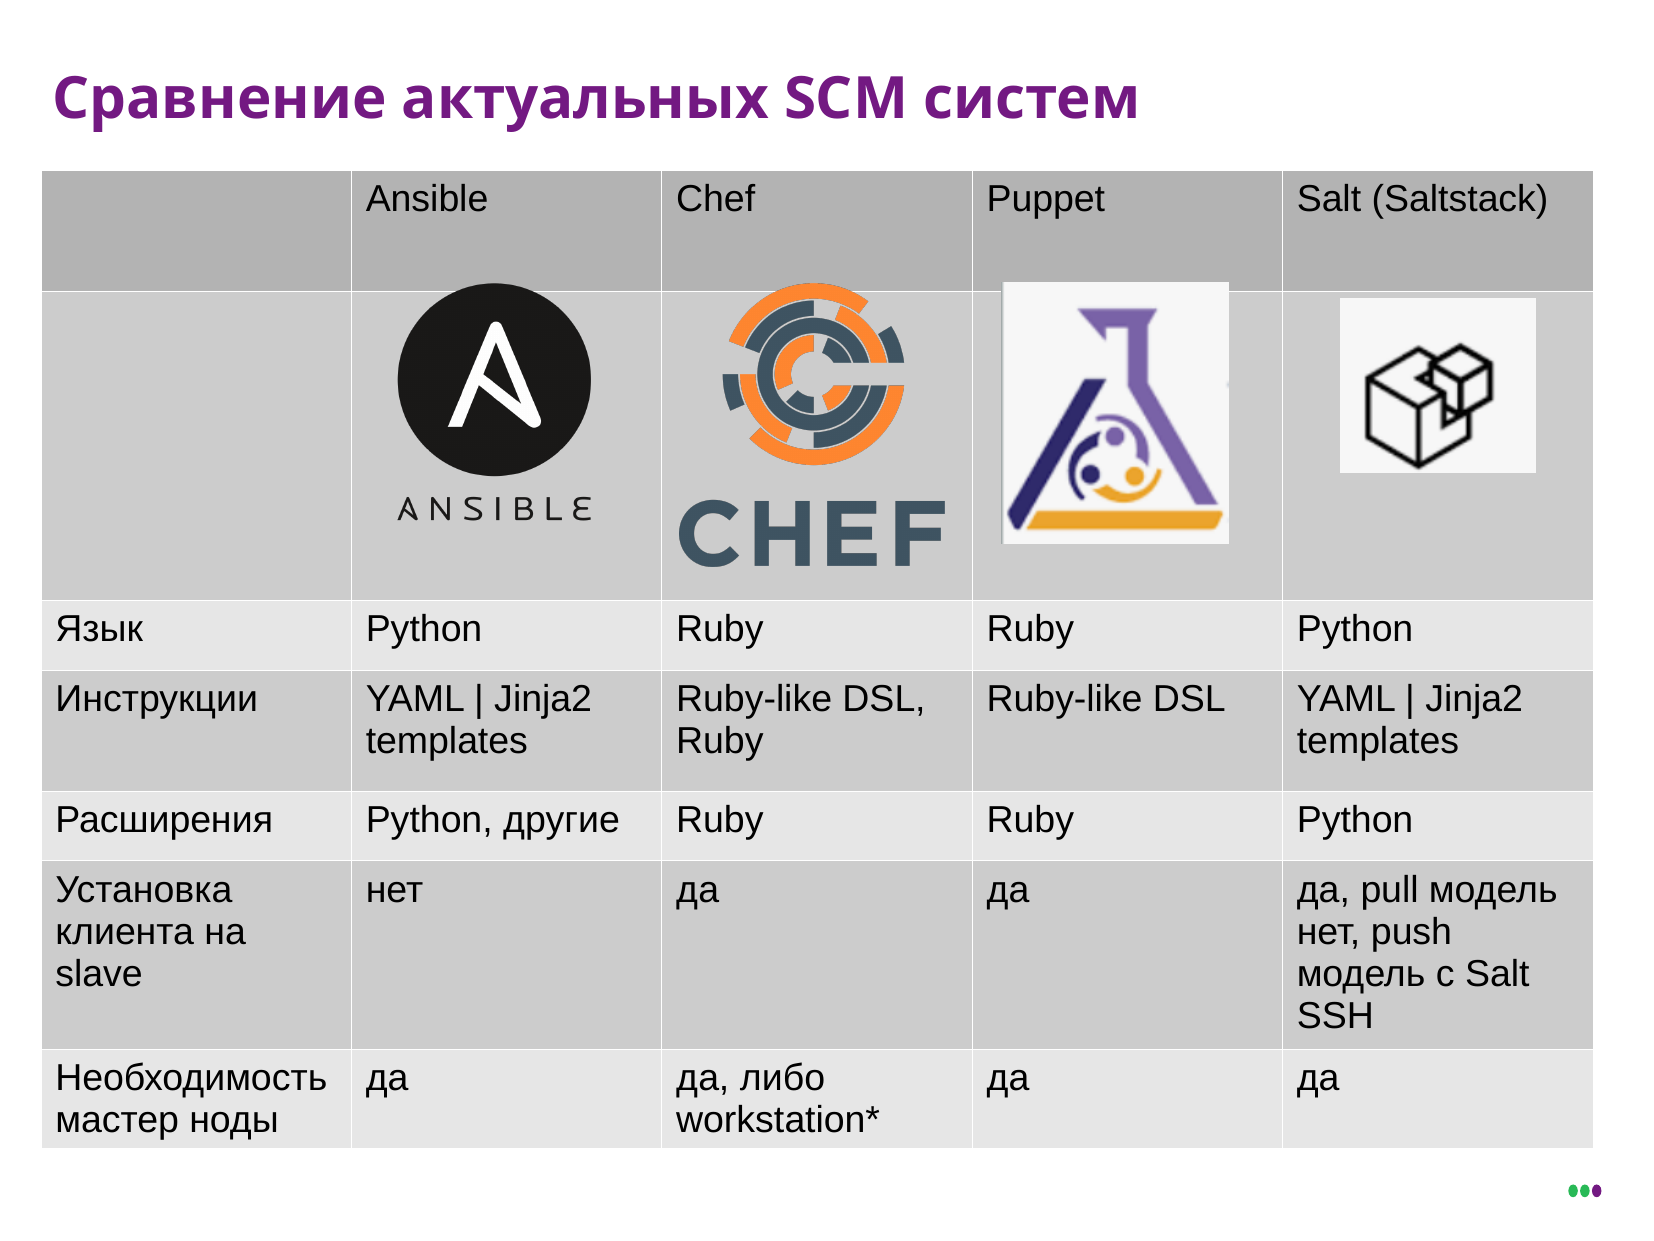

# Сравнение актуальных SCM систем
| | Ansible | Chef | Puppet | Salt (Saltstack) |
| --- | --- | --- | --- | --- |
| | | | | |
| Язык | Python | Ruby | Ruby | Python |
| Инструкции | YAML | Jinja2 templates | Ruby-like DSL, Ruby | Ruby-like DSL | YAML | Jinja2 templates |
| Расширения | Python, другие | Ruby | Ruby | Python |
| Установка клиента на slave | нет | да | да | да, pull модель нет, push модель с Salt SSH |
| Необходимость мастер ноды | да | да, либо workstation\* | да | да |